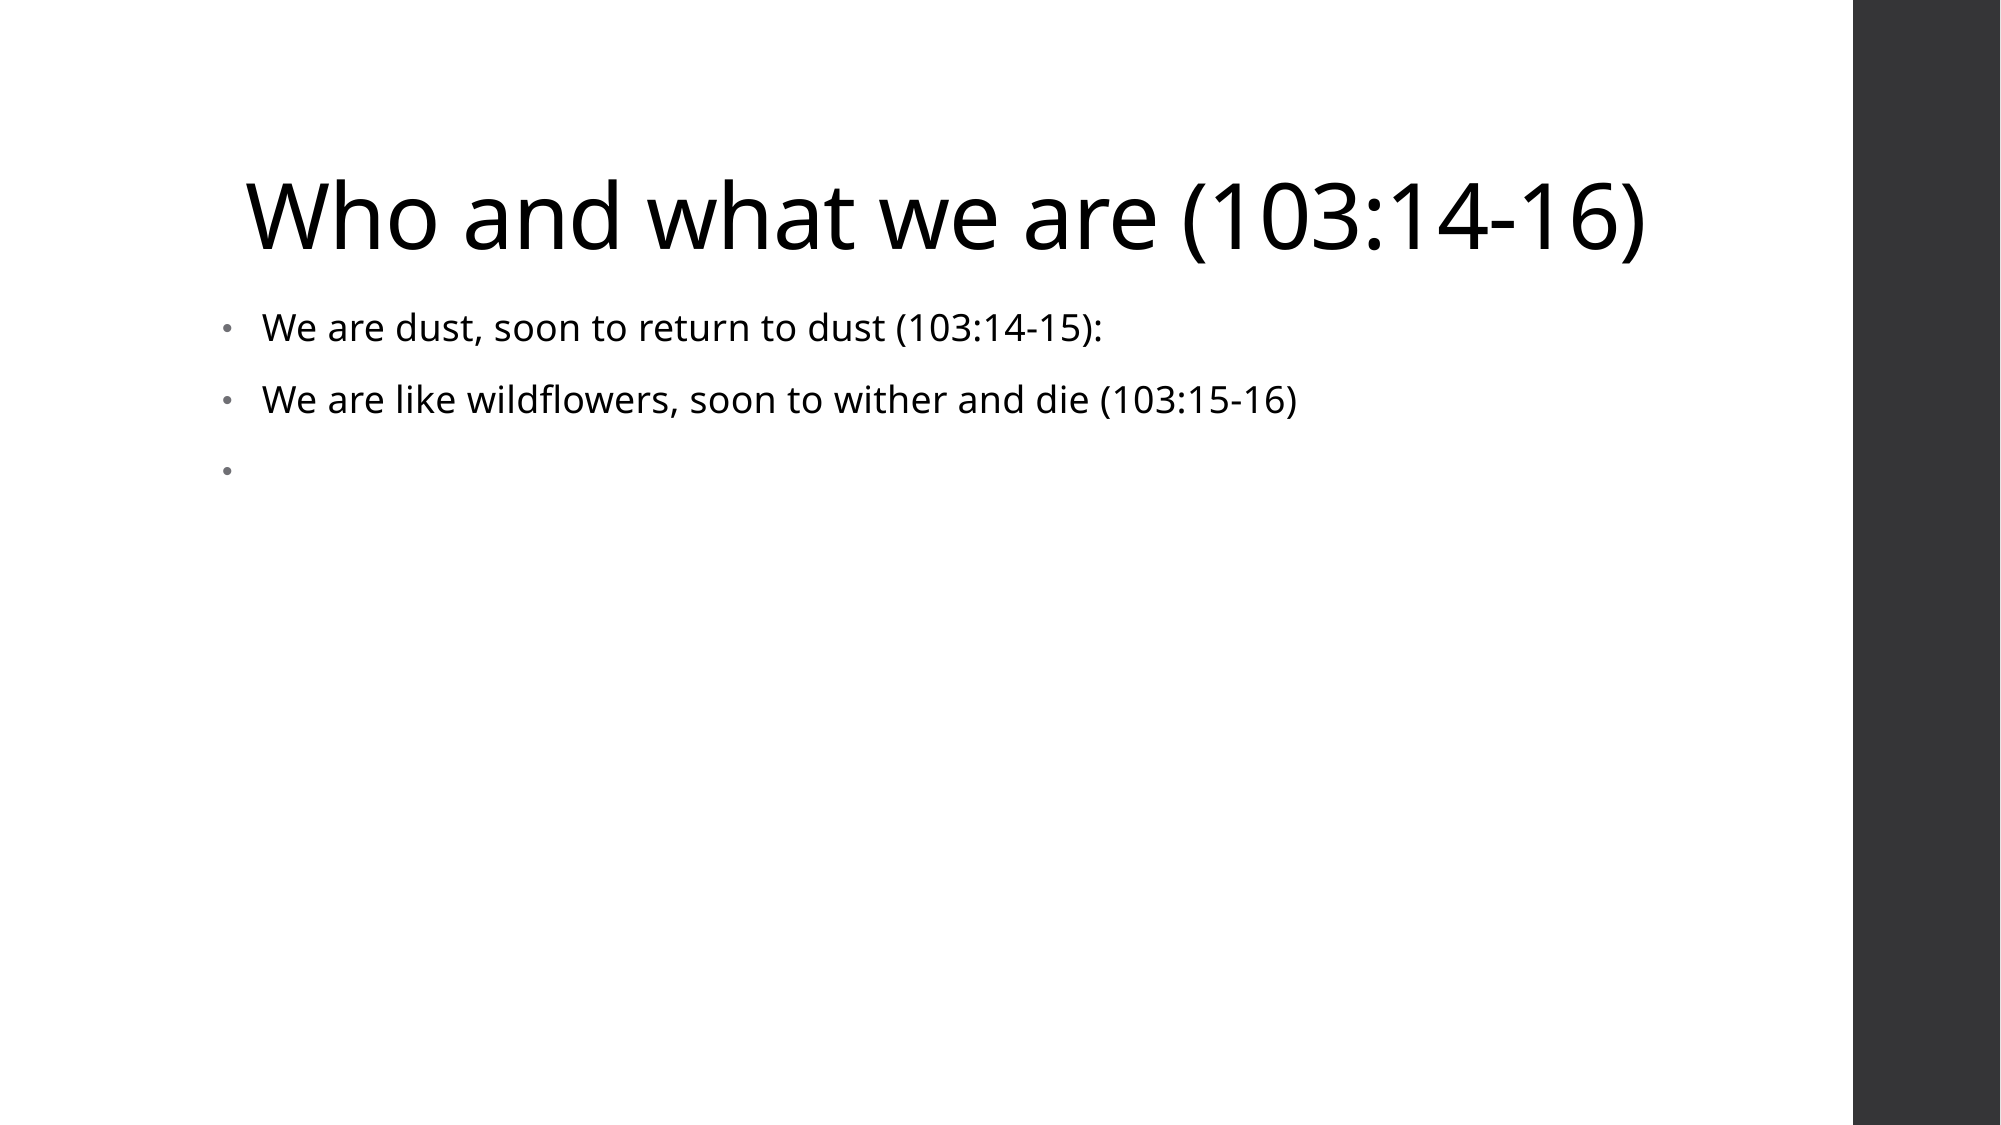

# Who and what we are (103:14-16)
 We are dust, soon to return to dust (103:14-15):
 We are like wildflowers, soon to wither and die (103:15-16)